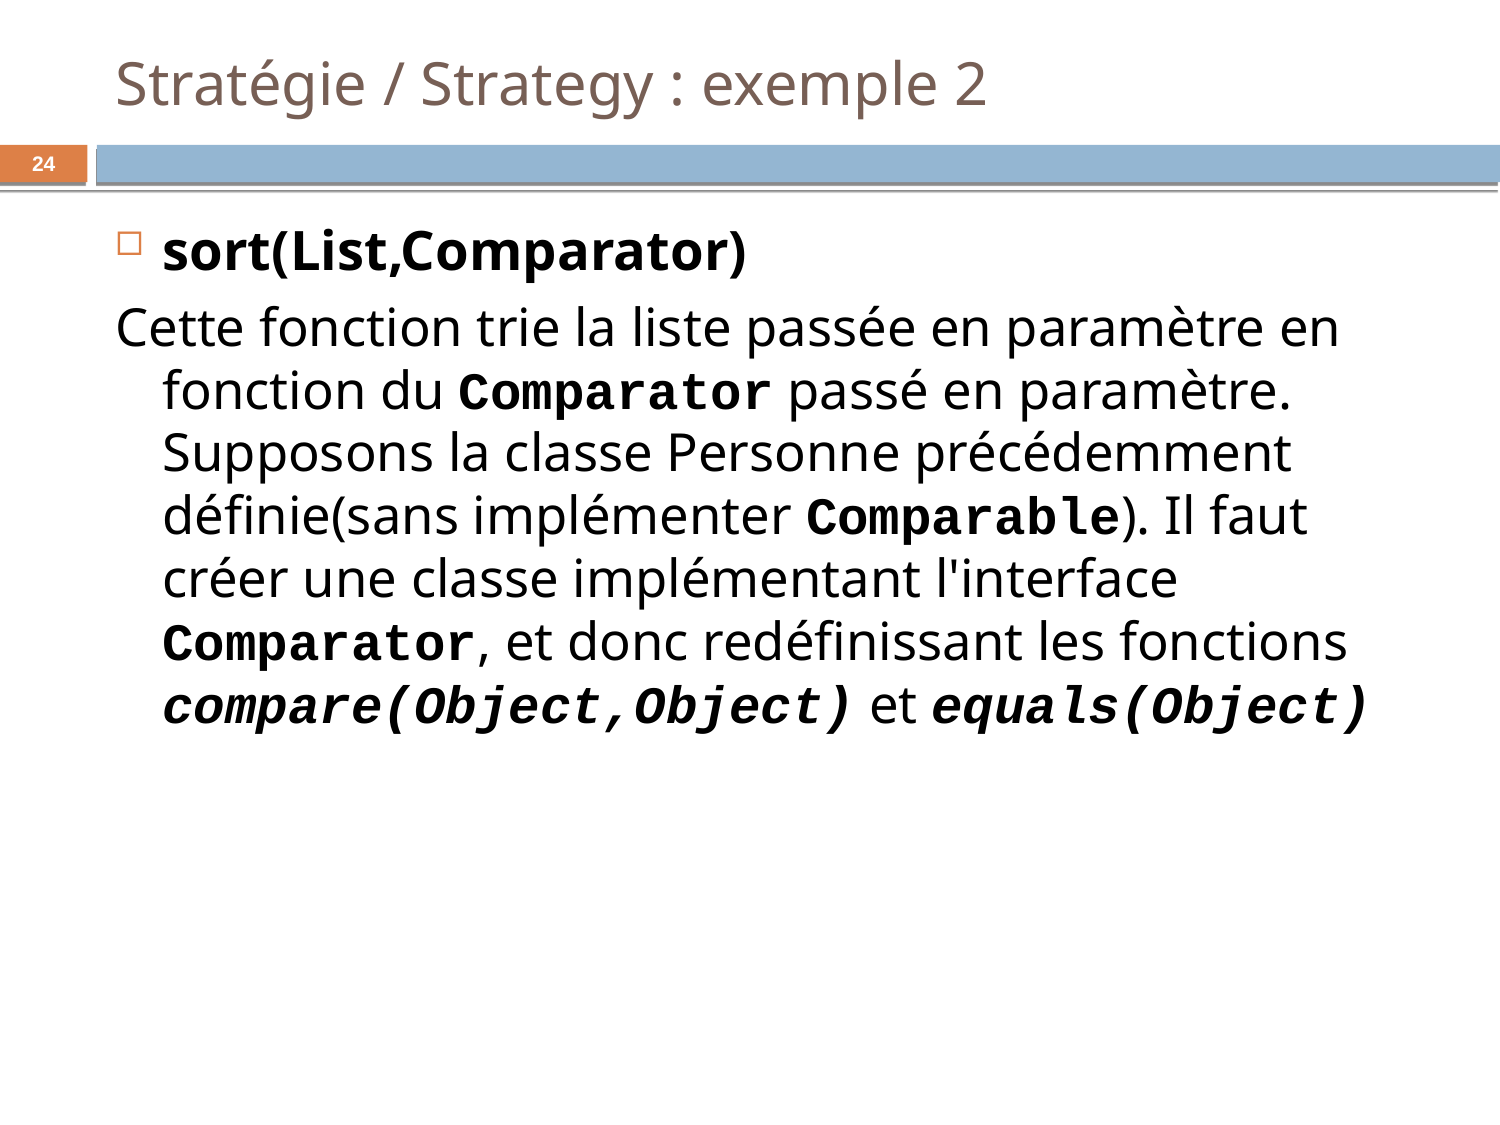

# Stratégie / Strategy : exemple 2
sort(List,Comparator)
Cette fonction trie la liste passée en paramètre en fonction du Comparator passé en paramètre. Supposons la classe Personne précédemment définie(sans implémenter Comparable). Il faut créer une classe implémentant l'interface Comparator, et donc redéfinissant les fonctions compare(Object,Object) et equals(Object)